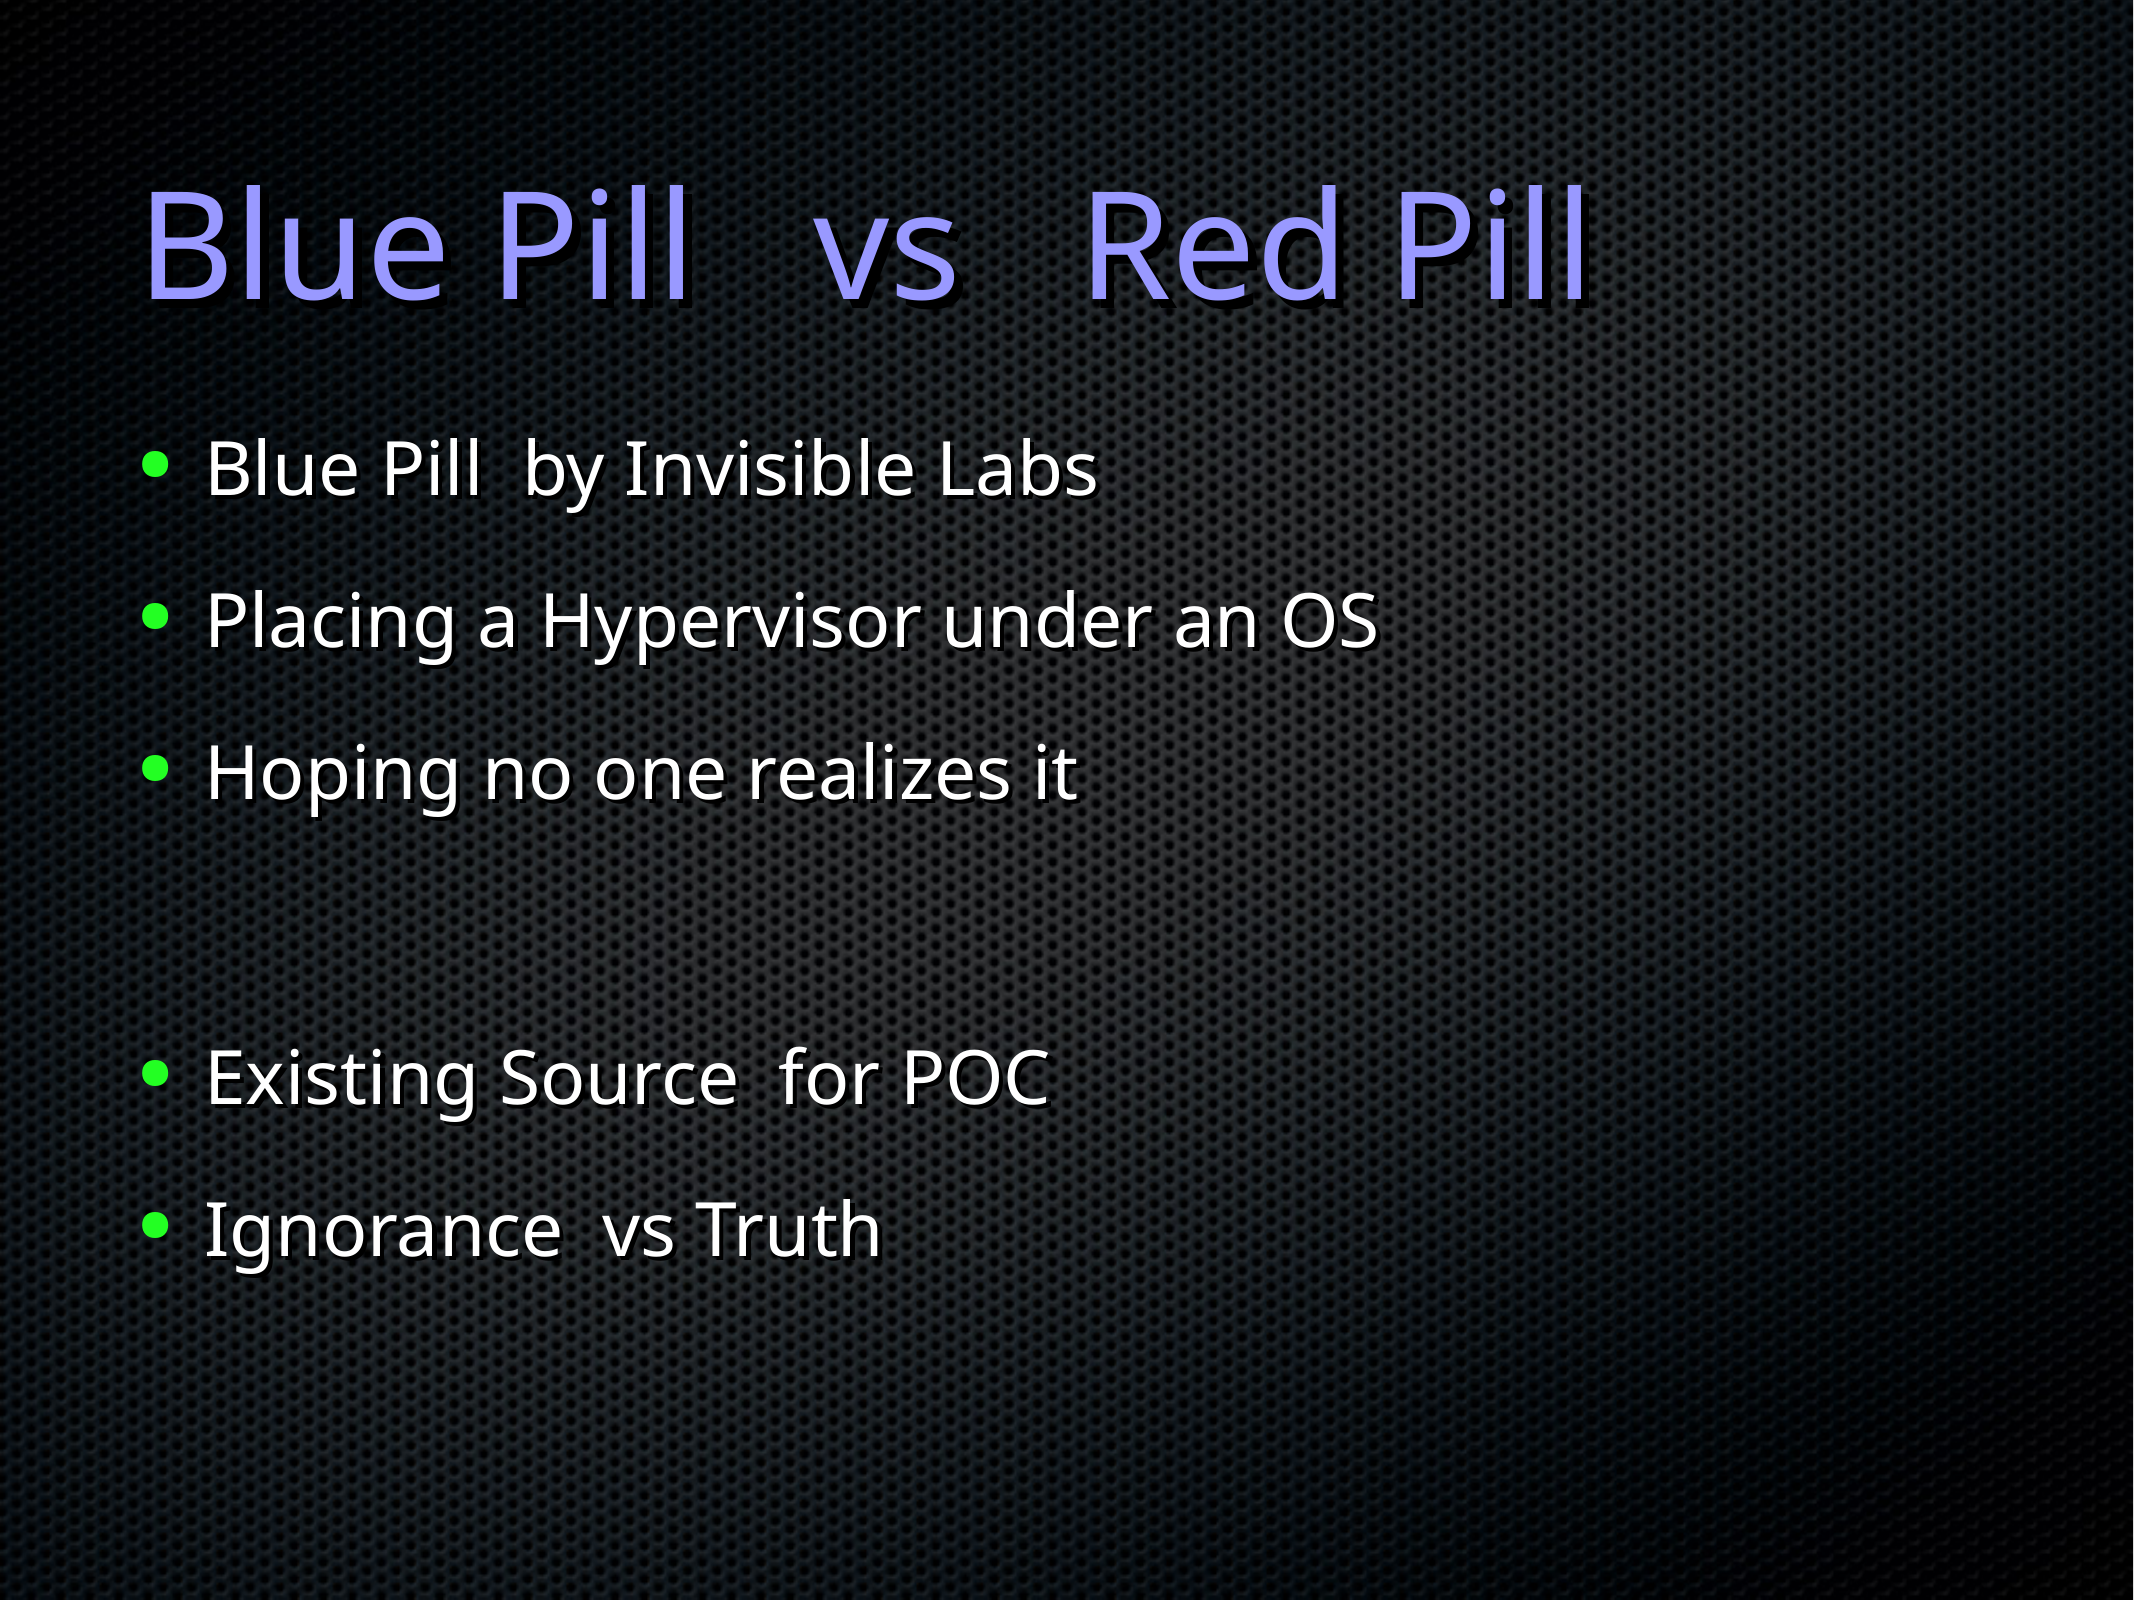

# Blue Pill vs Red Pill
Blue Pill by Invisible Labs
Placing a Hypervisor under an OS
Hoping no one realizes it
Existing Source for POC
Ignorance vs Truth